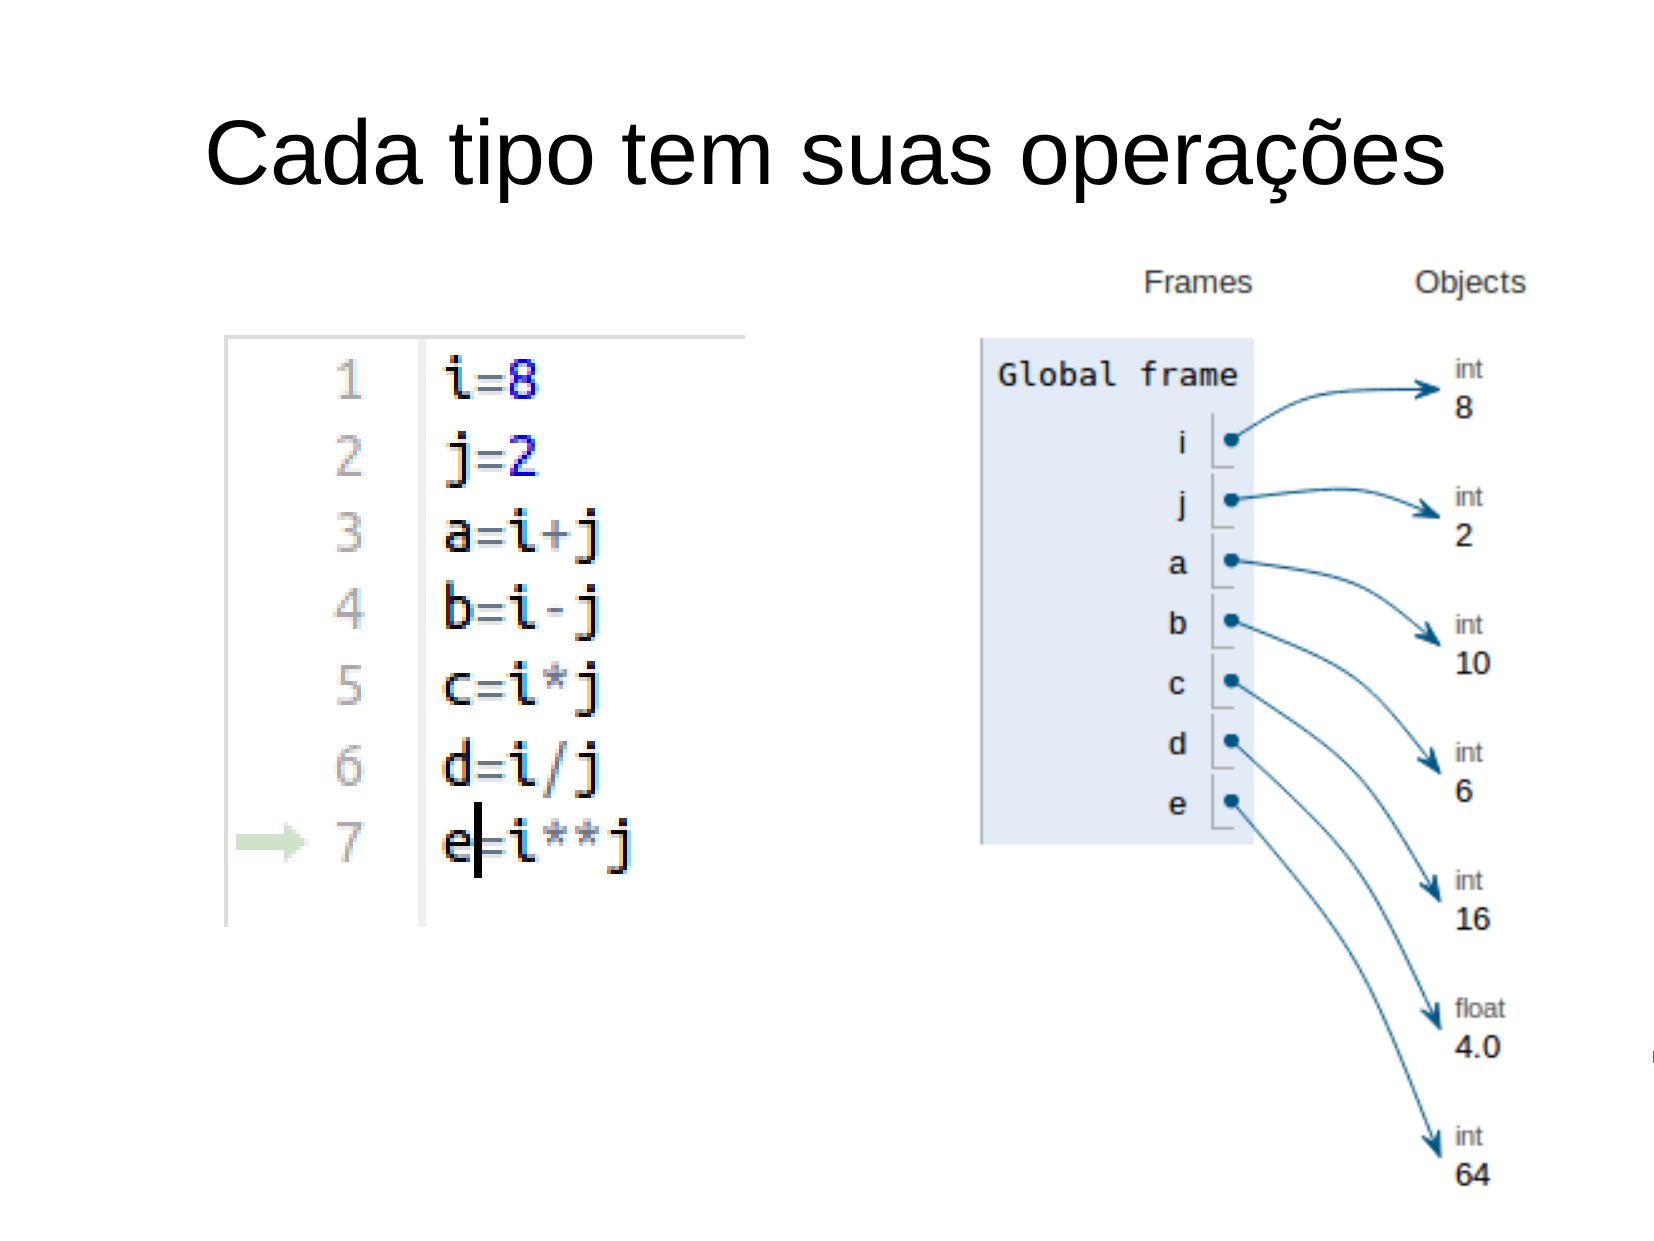

# Cada tipo tem suas operações
7